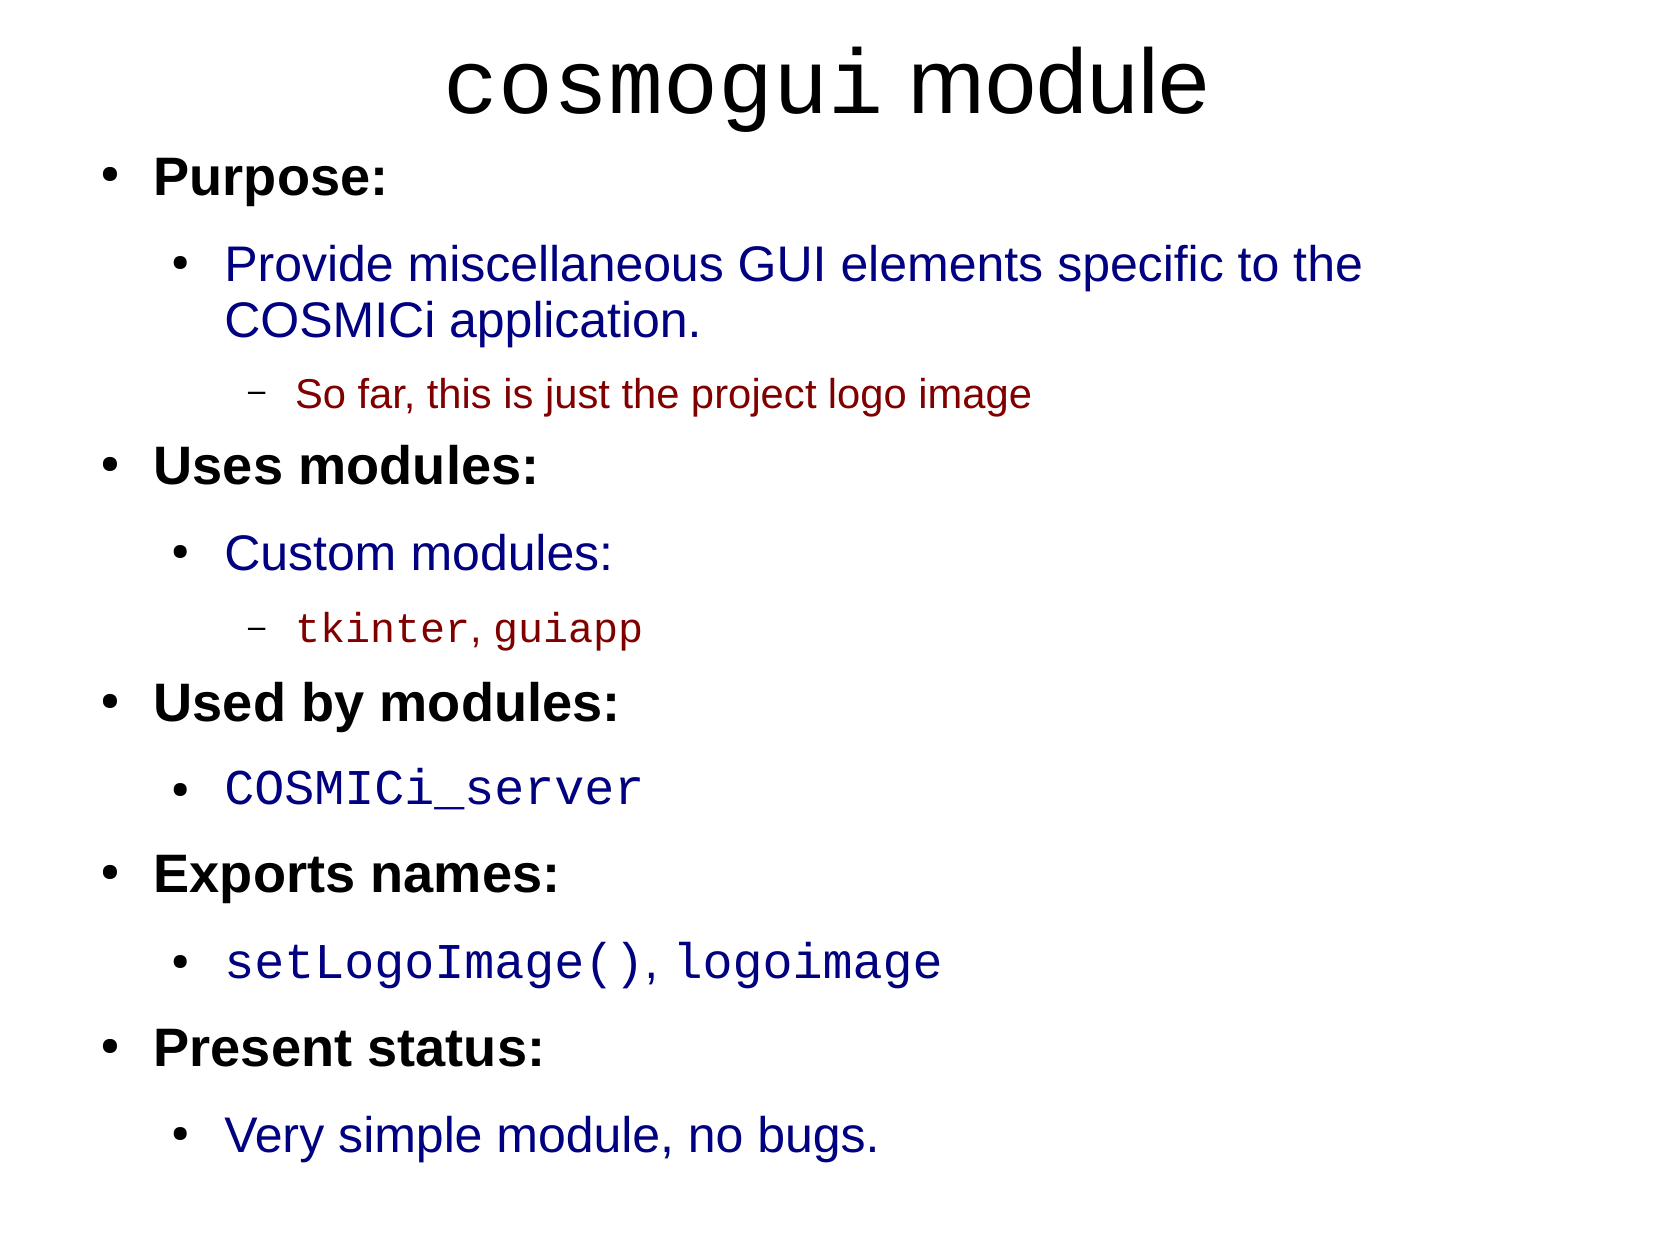

# cosmogui module
Purpose:
Provide miscellaneous GUI elements specific to the COSMICi application.
So far, this is just the project logo image
Uses modules:
Custom modules:
tkinter, guiapp
Used by modules:
COSMICi_server
Exports names:
setLogoImage(), logoimage
Present status:
Very simple module, no bugs.